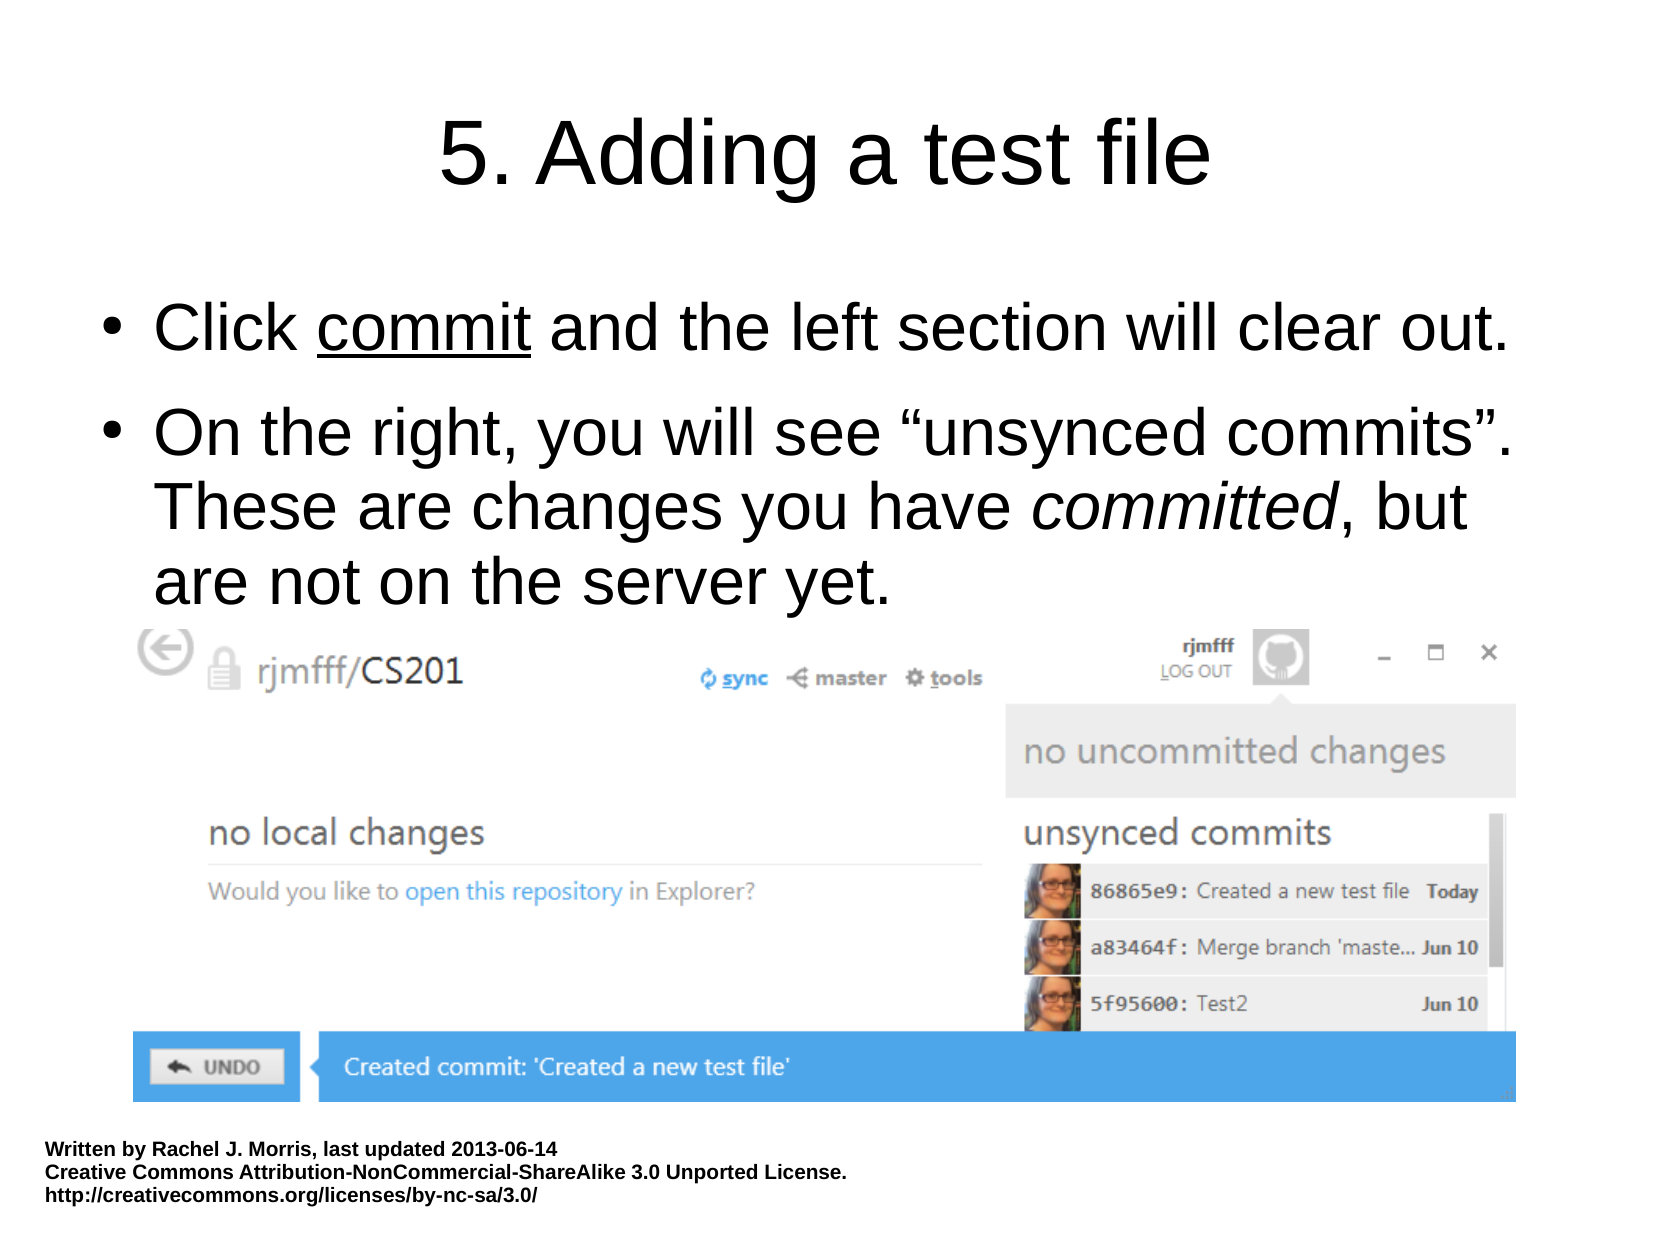

# 5. Adding a test file
Click commit and the left section will clear out.
On the right, you will see “unsynced commits”. These are changes you have committed, but are not on the server yet.